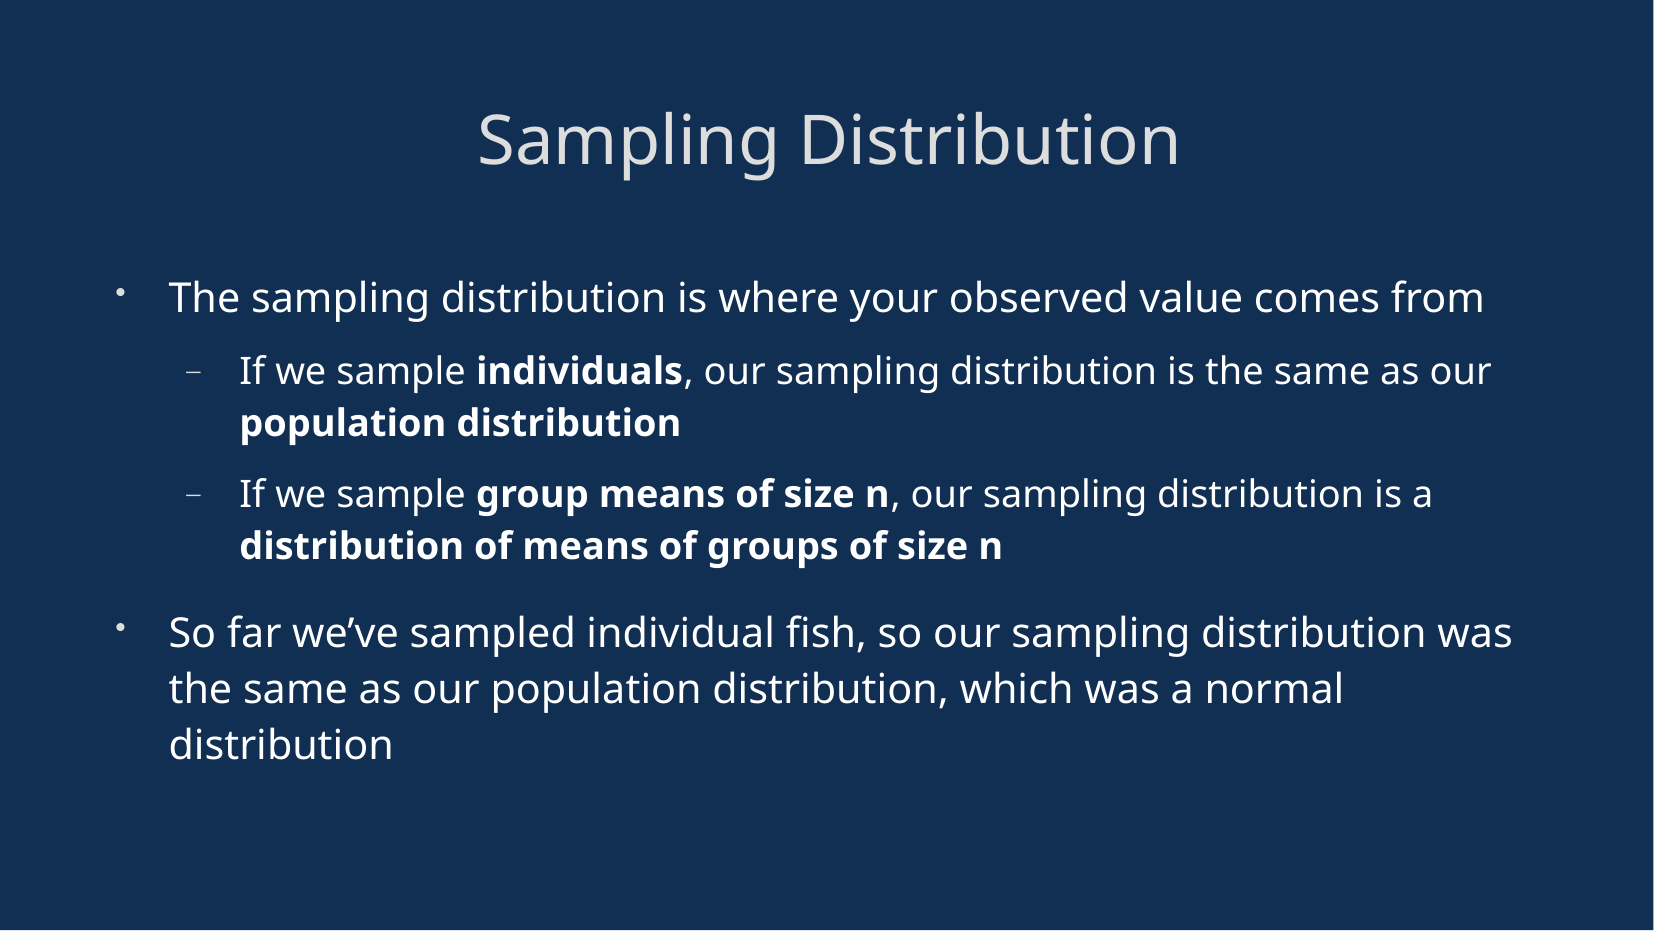

# Sampling Distribution
The sampling distribution is where your observed value comes from
If we sample individuals, our sampling distribution is the same as our population distribution
If we sample group means of size n, our sampling distribution is a distribution of means of groups of size n
So far we’ve sampled individual fish, so our sampling distribution was the same as our population distribution, which was a normal distribution